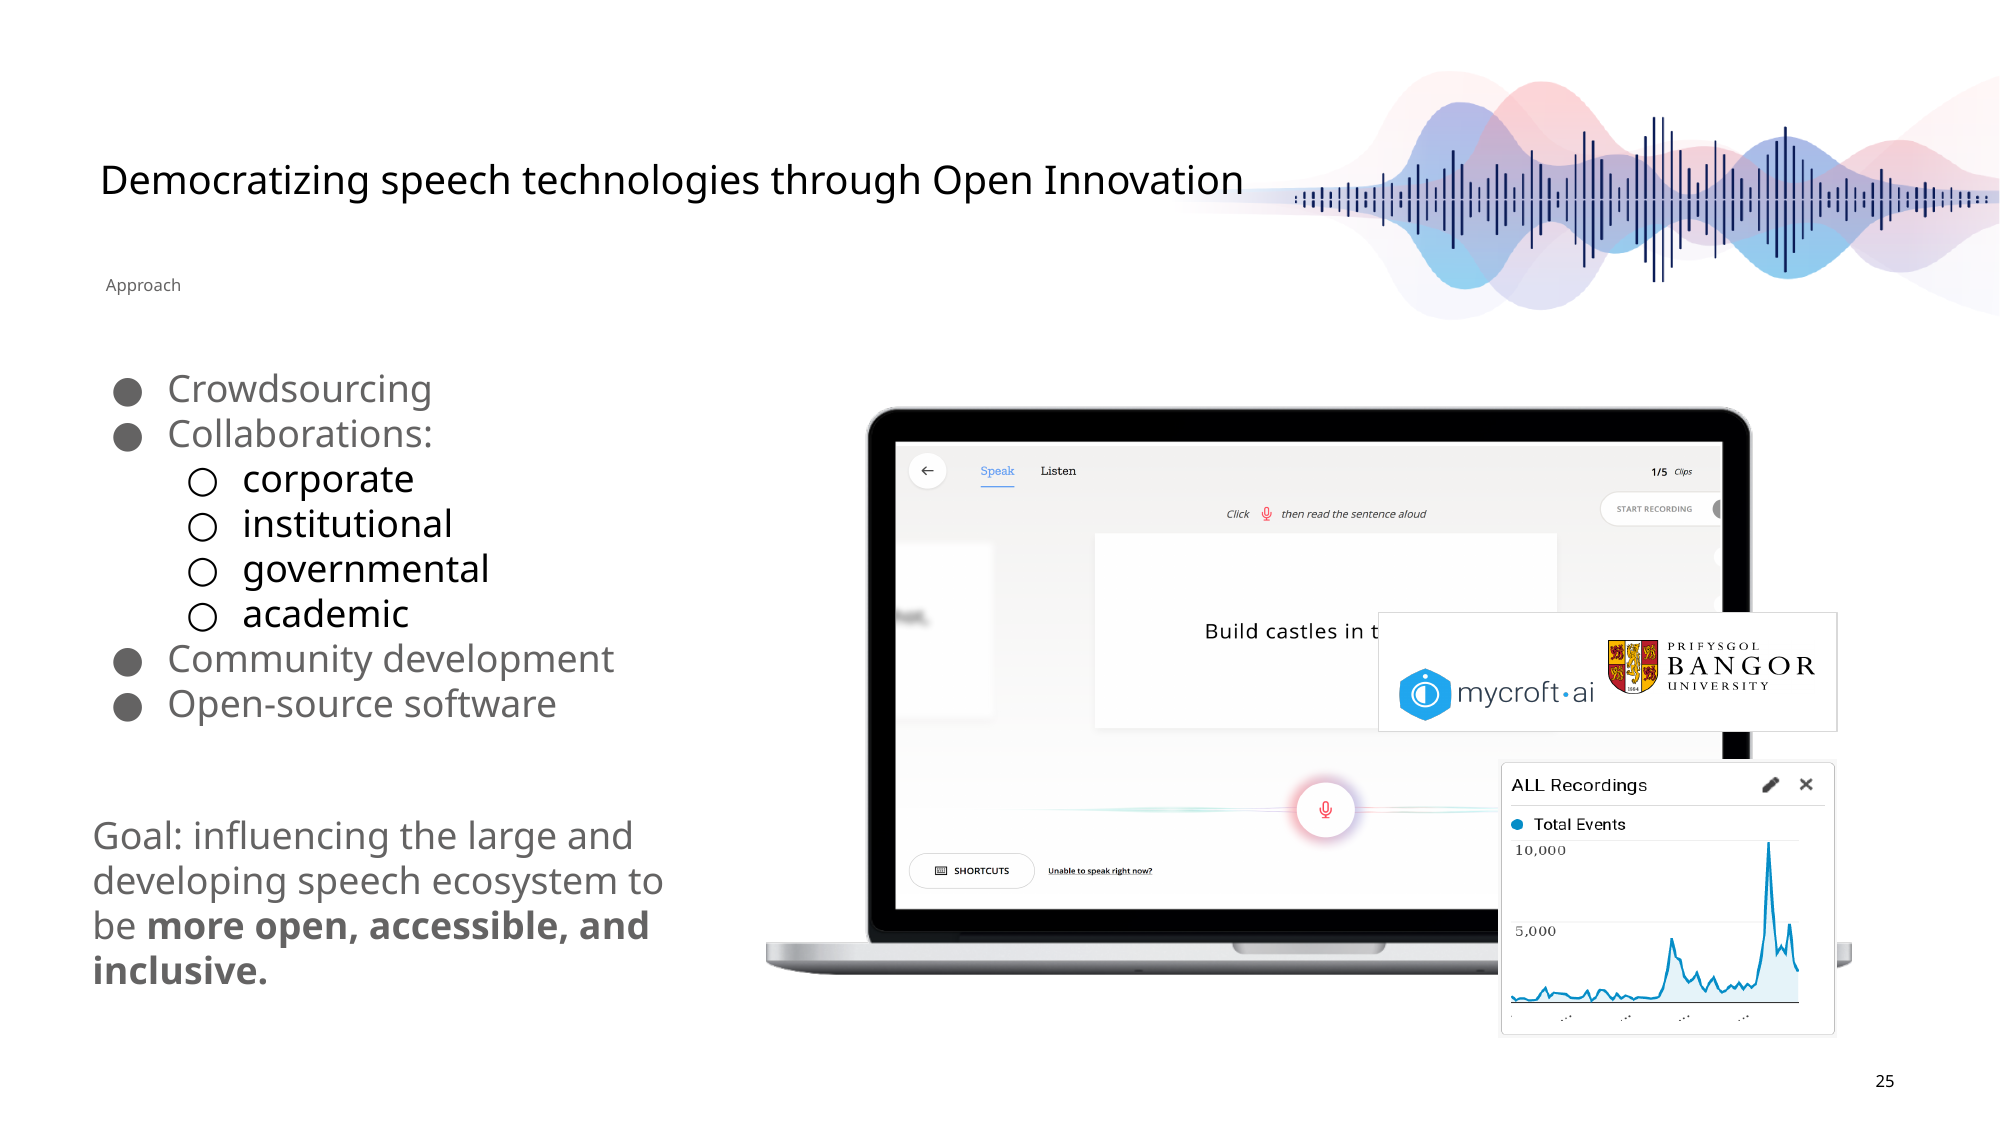

# Common Voice
Democratizing speech technologies through Open Innovation
Approach
Crowdsourcing
Collaborations:
corporate
institutional
governmental
academic
Community development
Open-source software
Goal: influencing the large and developing speech ecosystem to be more open, accessible, and inclusive.